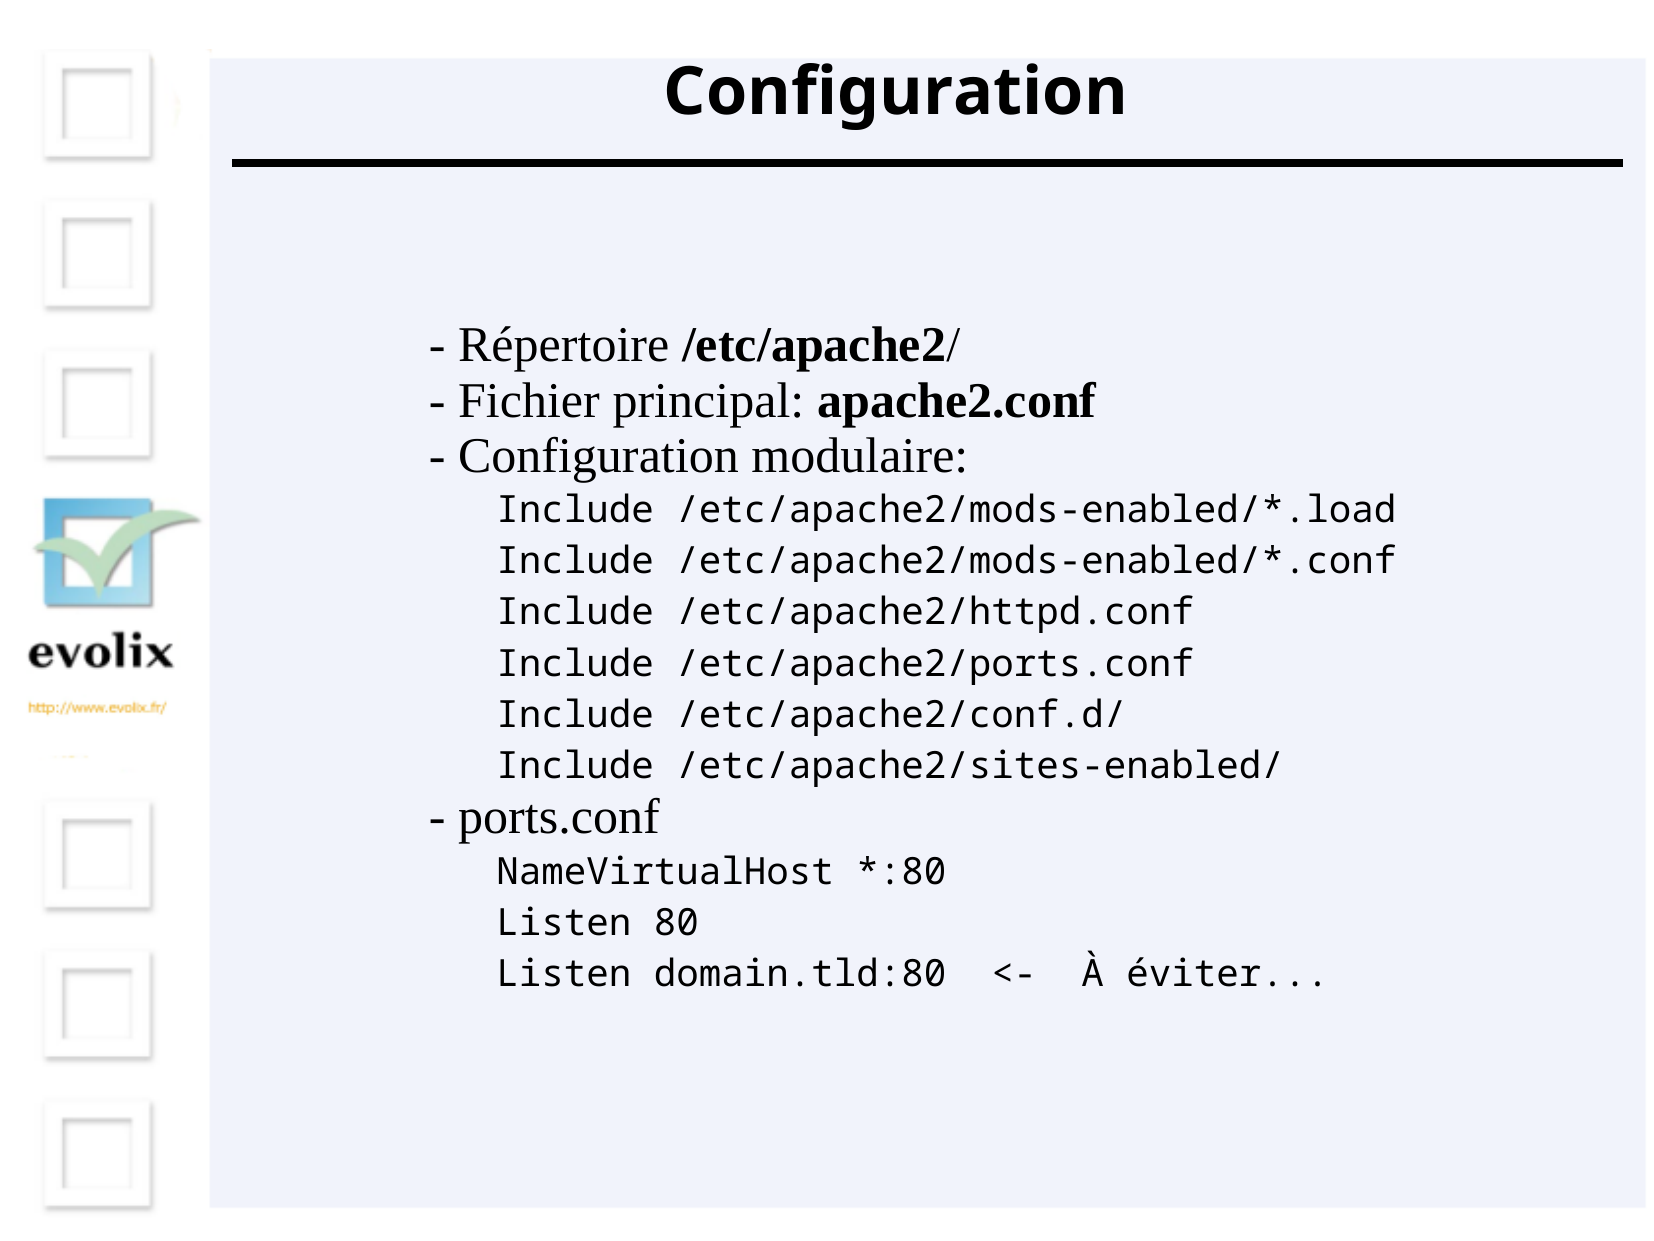

# Configuration
- Répertoire /etc/apache2/
- Fichier principal: apache2.conf
- Configuration modulaire:
 Include /etc/apache2/mods-enabled/*.load
 Include /etc/apache2/mods-enabled/*.conf
 Include /etc/apache2/httpd.conf
 Include /etc/apache2/ports.conf
 Include /etc/apache2/conf.d/
 Include /etc/apache2/sites-enabled/
- ports.conf
 NameVirtualHost *:80
 Listen 80
 Listen domain.tld:80 <- À éviter...